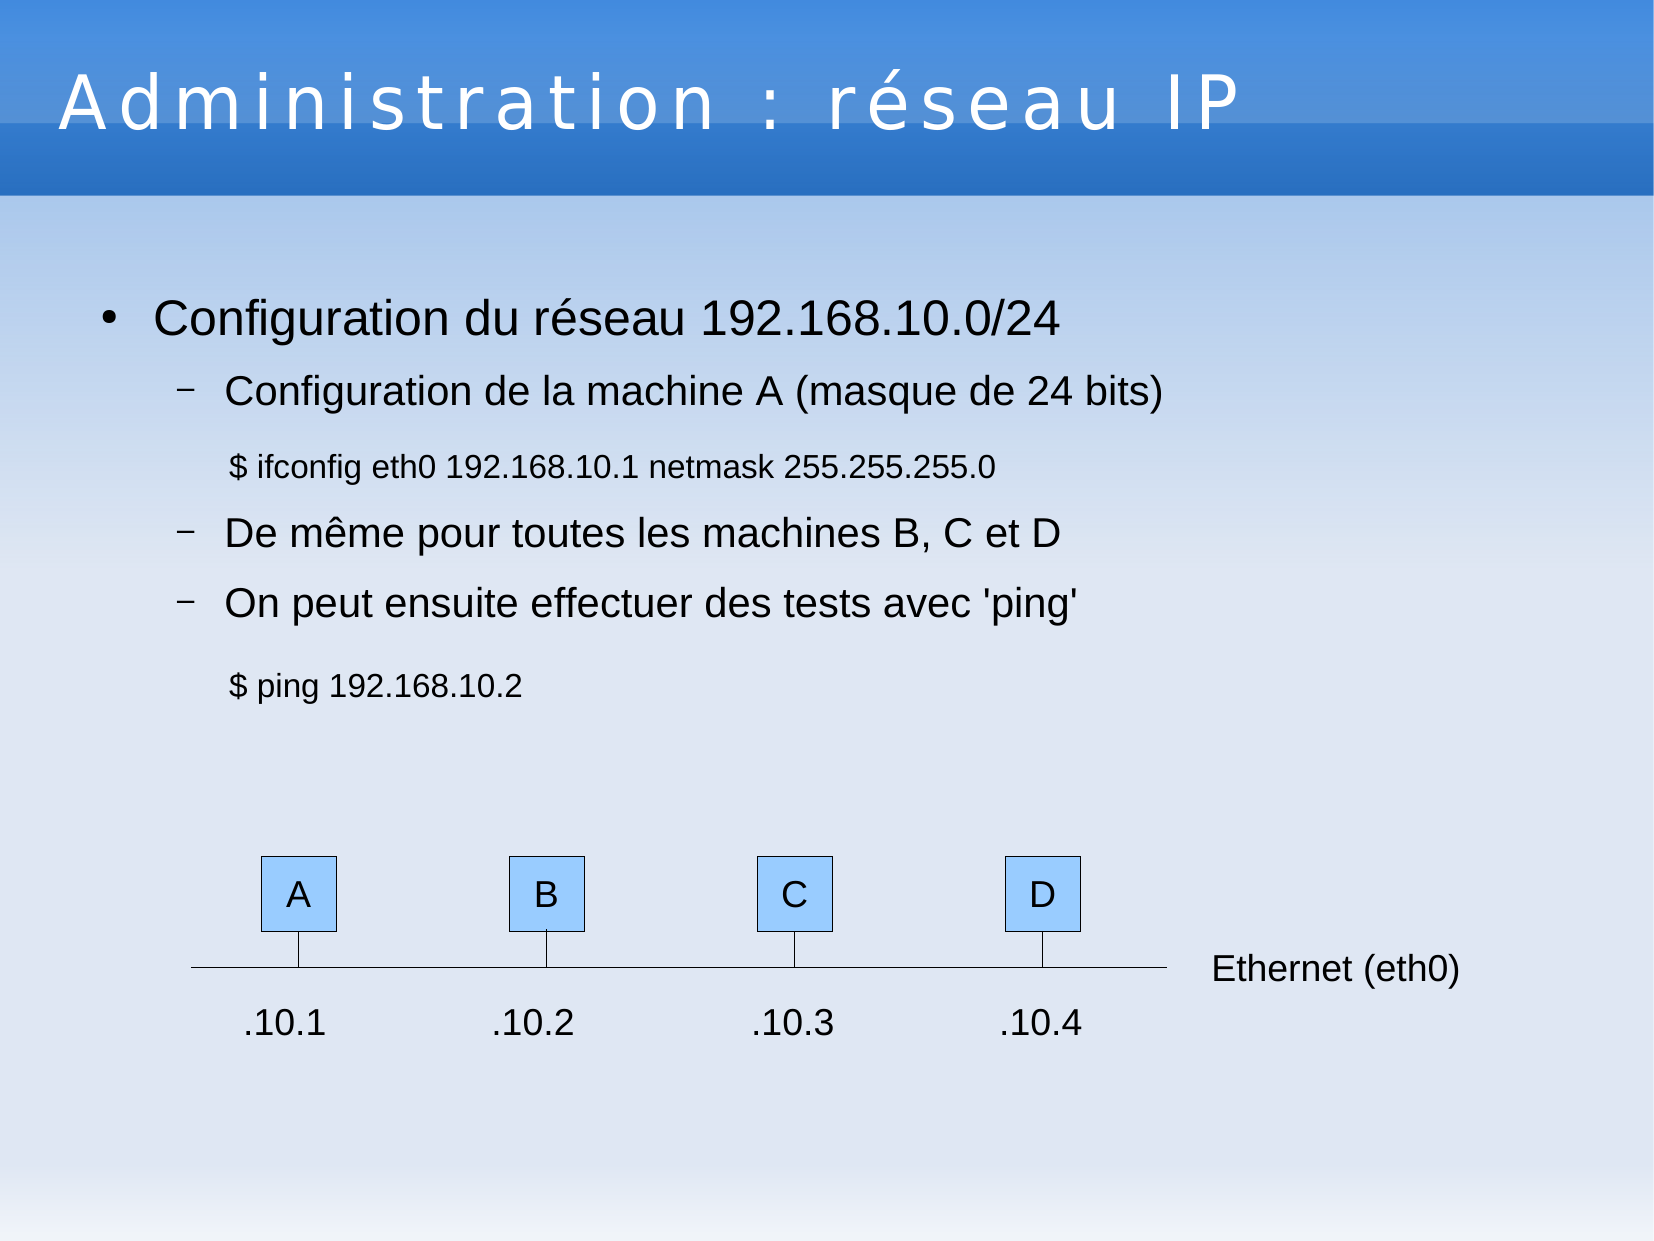

# Administration : réseau IP
Configuration du réseau 192.168.10.0/24
Configuration de la machine A (masque de 24 bits)
De même pour toutes les machines B, C et D
On peut ensuite effectuer des tests avec 'ping'
$ ifconfig eth0 192.168.10.1 netmask 255.255.255.0
$ ping 192.168.10.2
A
B
C
D
Ethernet (eth0)
.10.1
.10.2
.10.3
.10.4